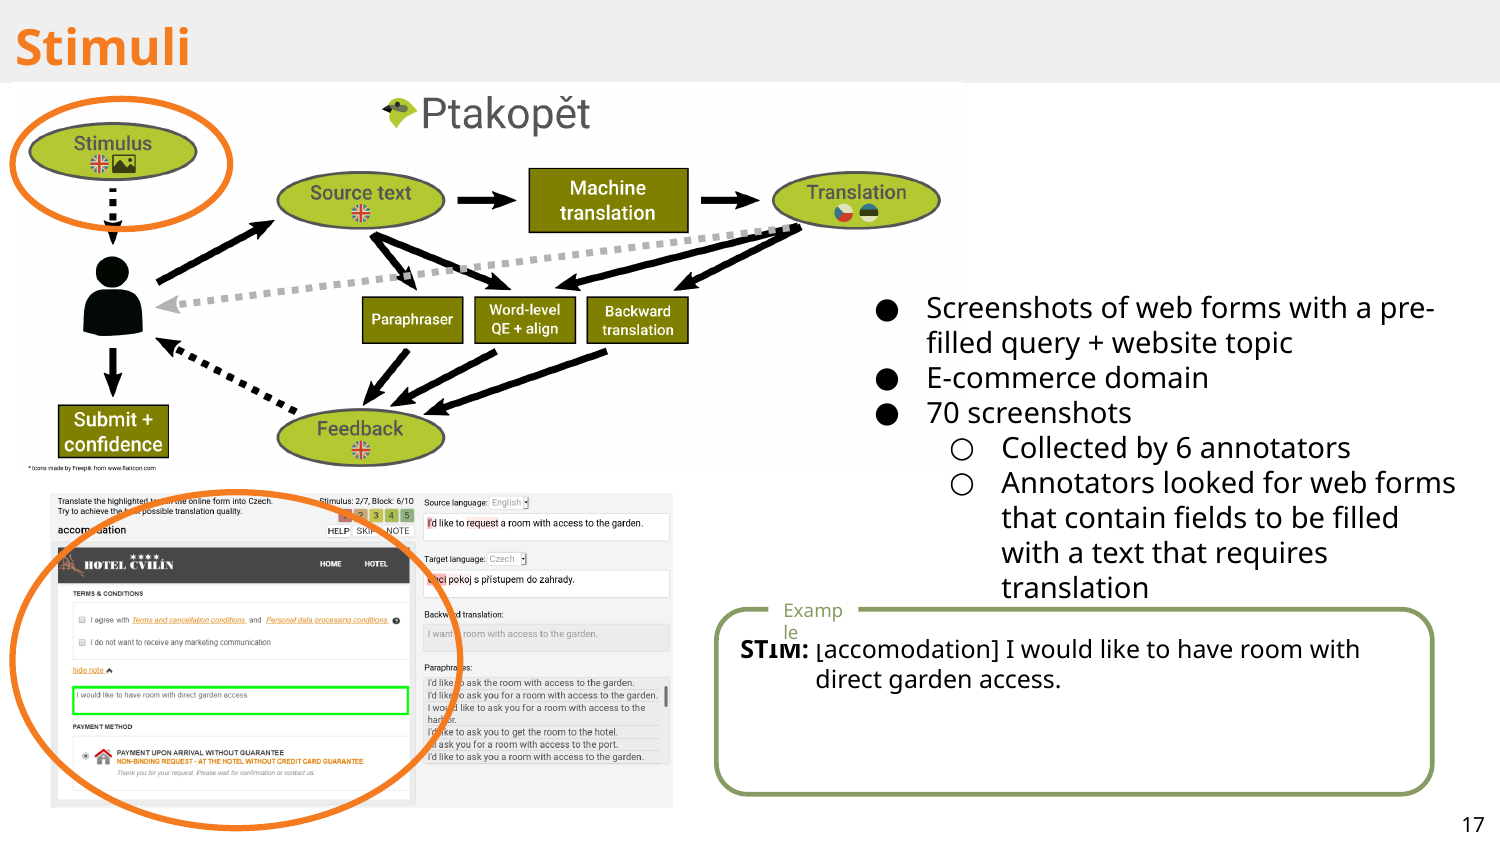

# Stimuli
Screenshots of web forms with a pre-filled query + website topic
E-commerce domain
70 screenshots
Collected by 6 annotators
Annotators looked for web forms that contain fields to be filled with a text that requires translation
Example
STIM: [accomodation] I would like to have room with direct garden access.